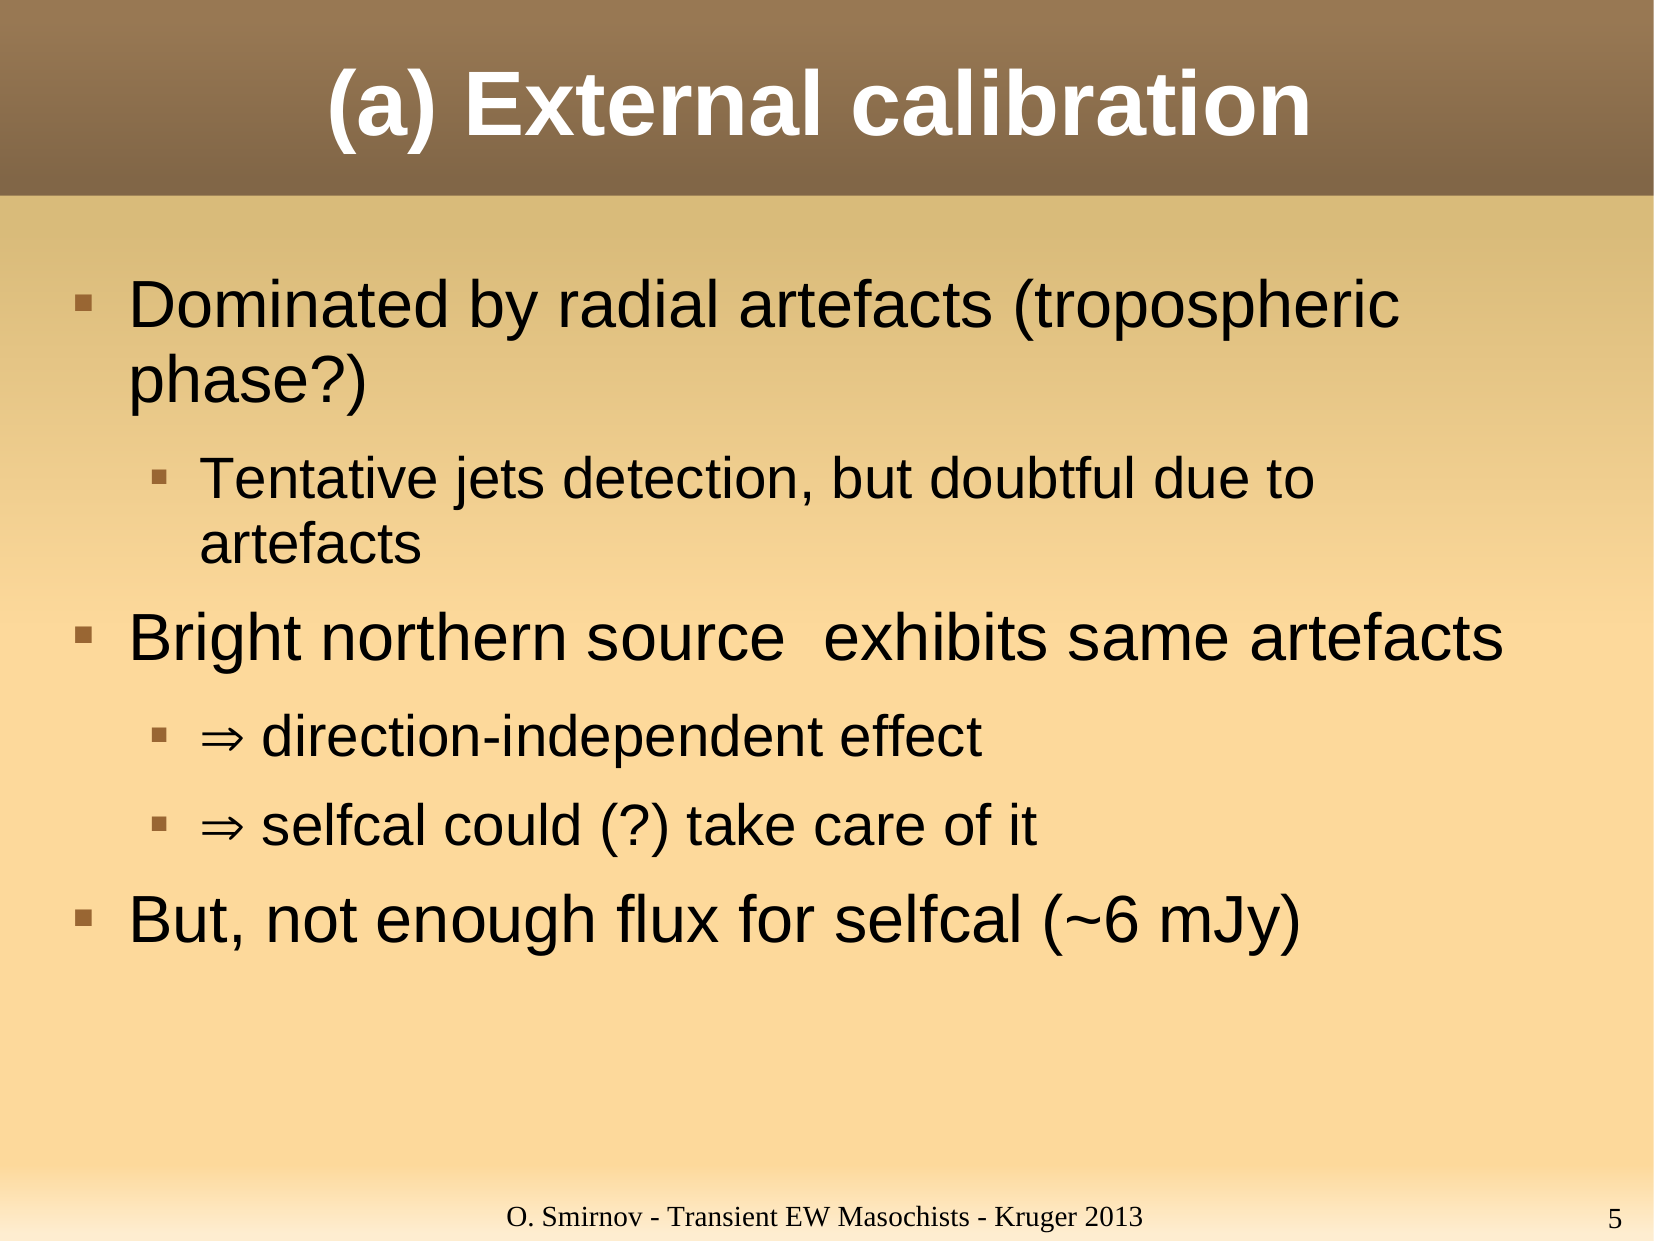

# (a) External calibration
Dominated by radial artefacts (tropospheric phase?)
Tentative jets detection, but doubtful due to artefacts
Bright northern source exhibits same artefacts
⇒ direction-independent effect
⇒ selfcal could (?) take care of it
But, not enough flux for selfcal (~6 mJy)
O. Smirnov - Transient EW Masochists - Kruger 2013
5